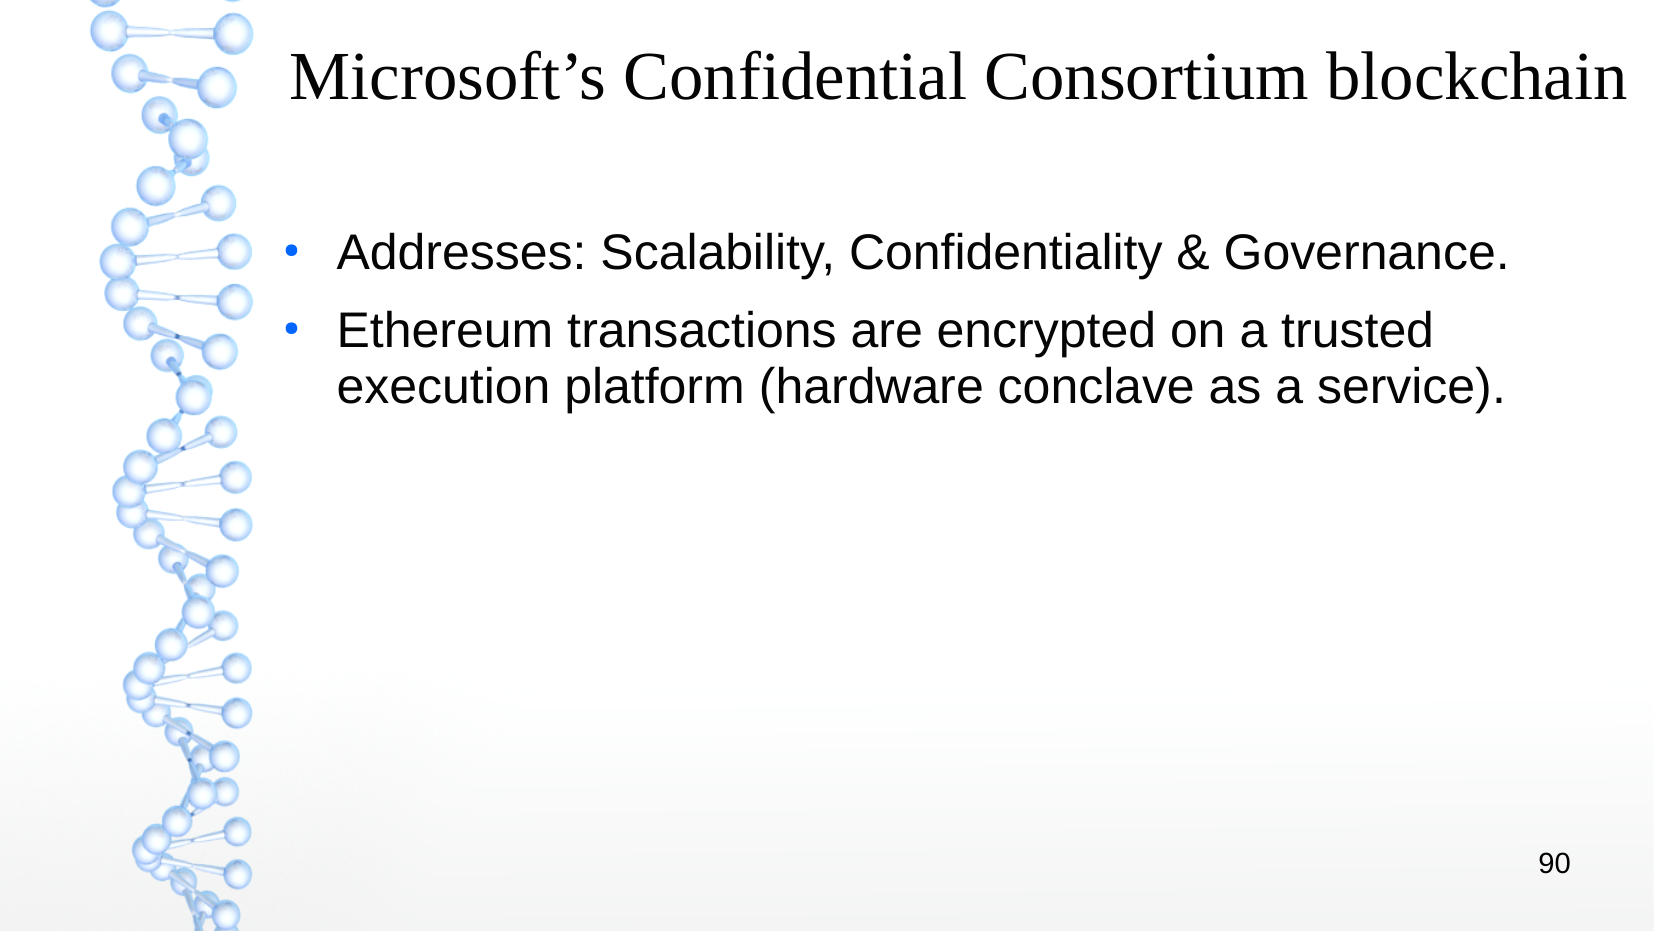

Microsoft’s Confidential Consortium blockchain
# Addresses: Scalability, Confidentiality & Governance.
Ethereum transactions are encrypted on a trusted execution platform (hardware conclave as a service).
90